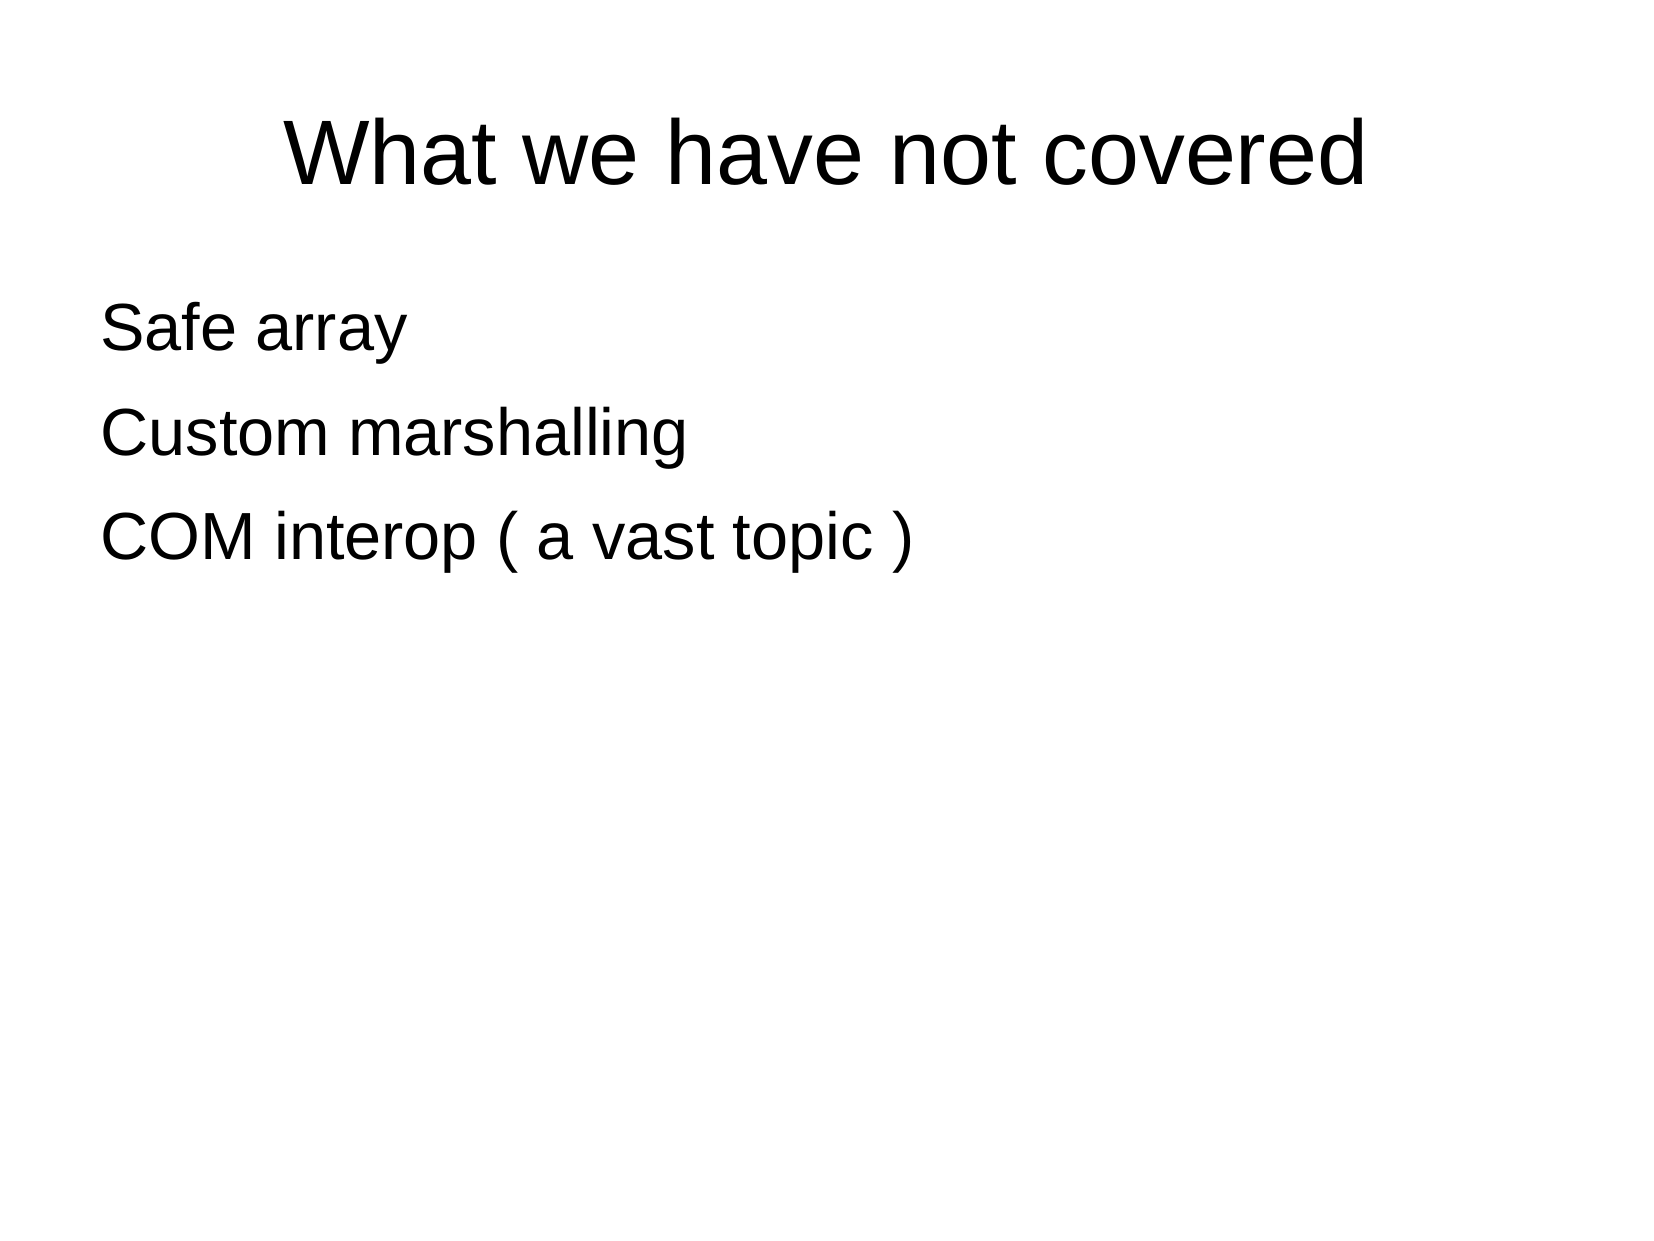

# What we have not covered
Safe array
Custom marshalling
COM interop ( a vast topic )